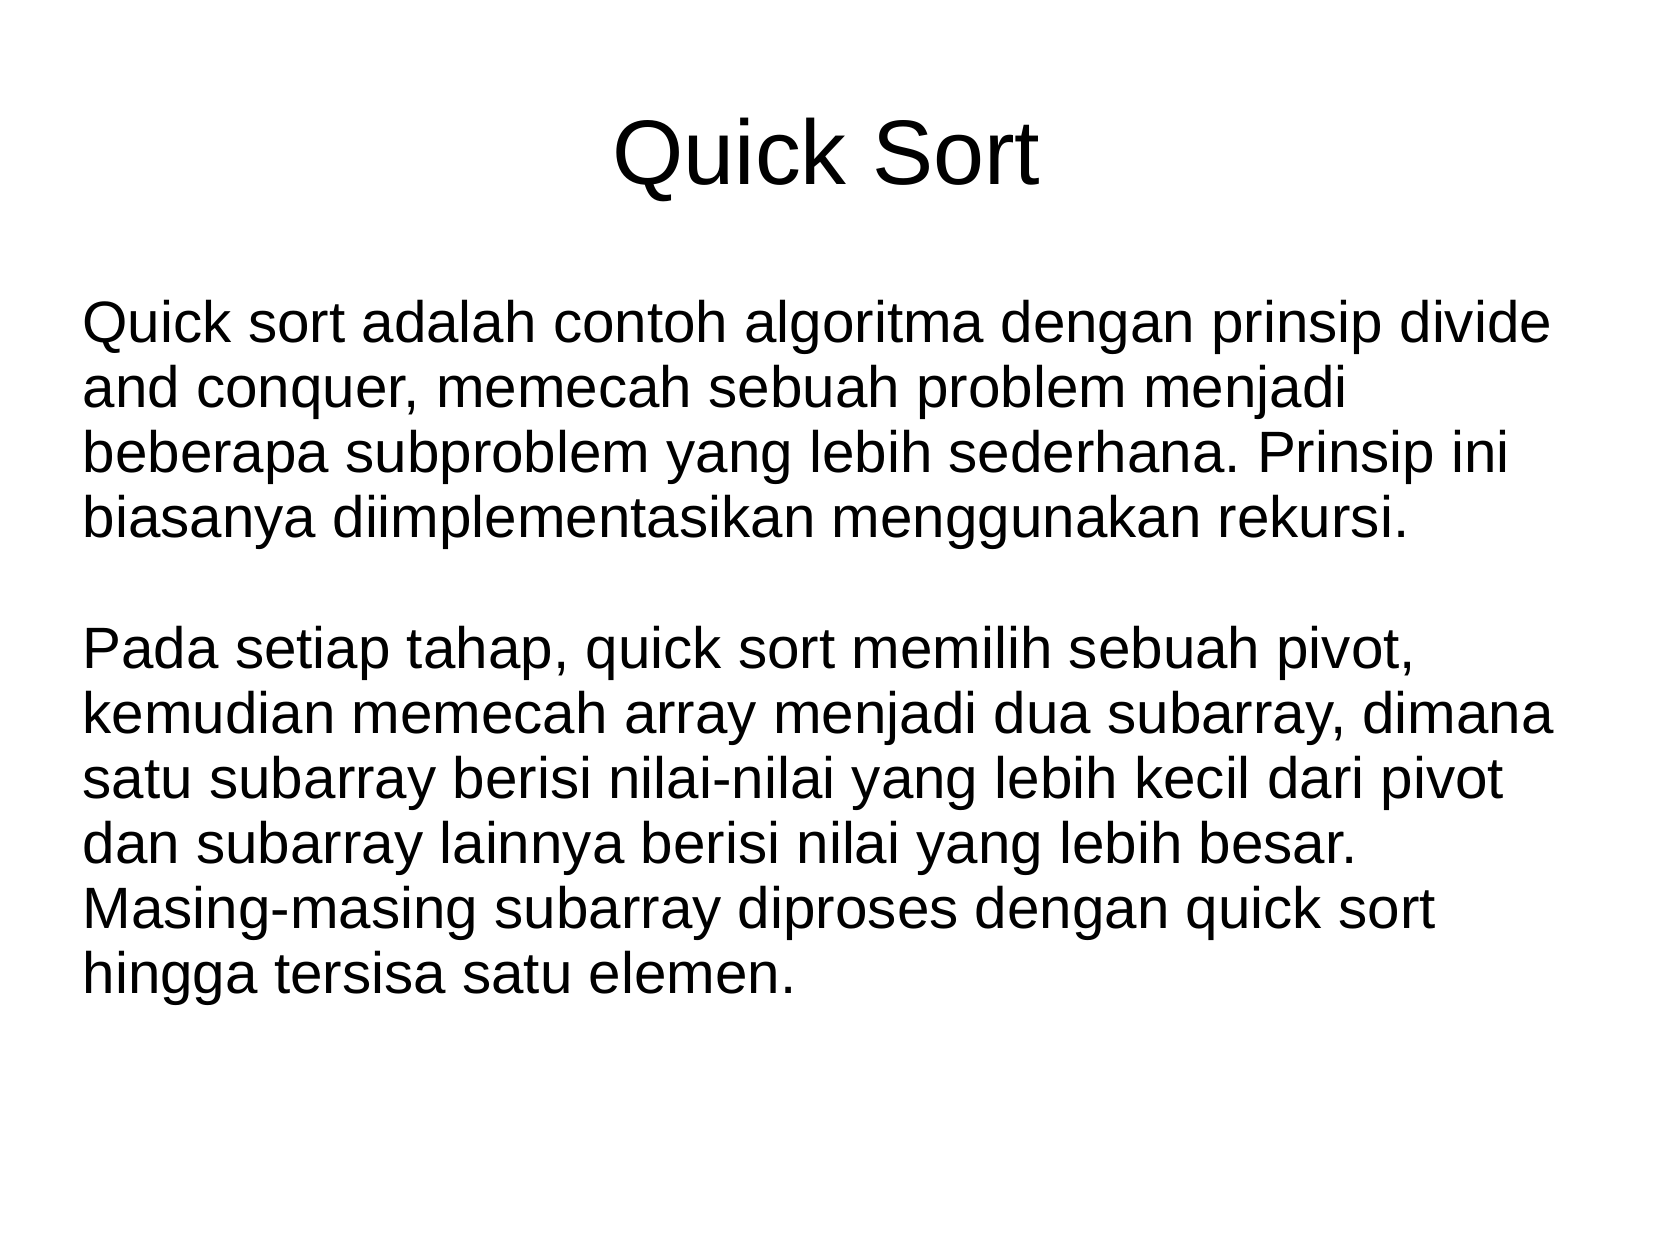

# Quick Sort
Quick sort adalah contoh algoritma dengan prinsip divide and conquer, memecah sebuah problem menjadi beberapa subproblem yang lebih sederhana. Prinsip ini biasanya diimplementasikan menggunakan rekursi.
Pada setiap tahap, quick sort memilih sebuah pivot, kemudian memecah array menjadi dua subarray, dimana satu subarray berisi nilai-nilai yang lebih kecil dari pivot dan subarray lainnya berisi nilai yang lebih besar. Masing-masing subarray diproses dengan quick sort hingga tersisa satu elemen.